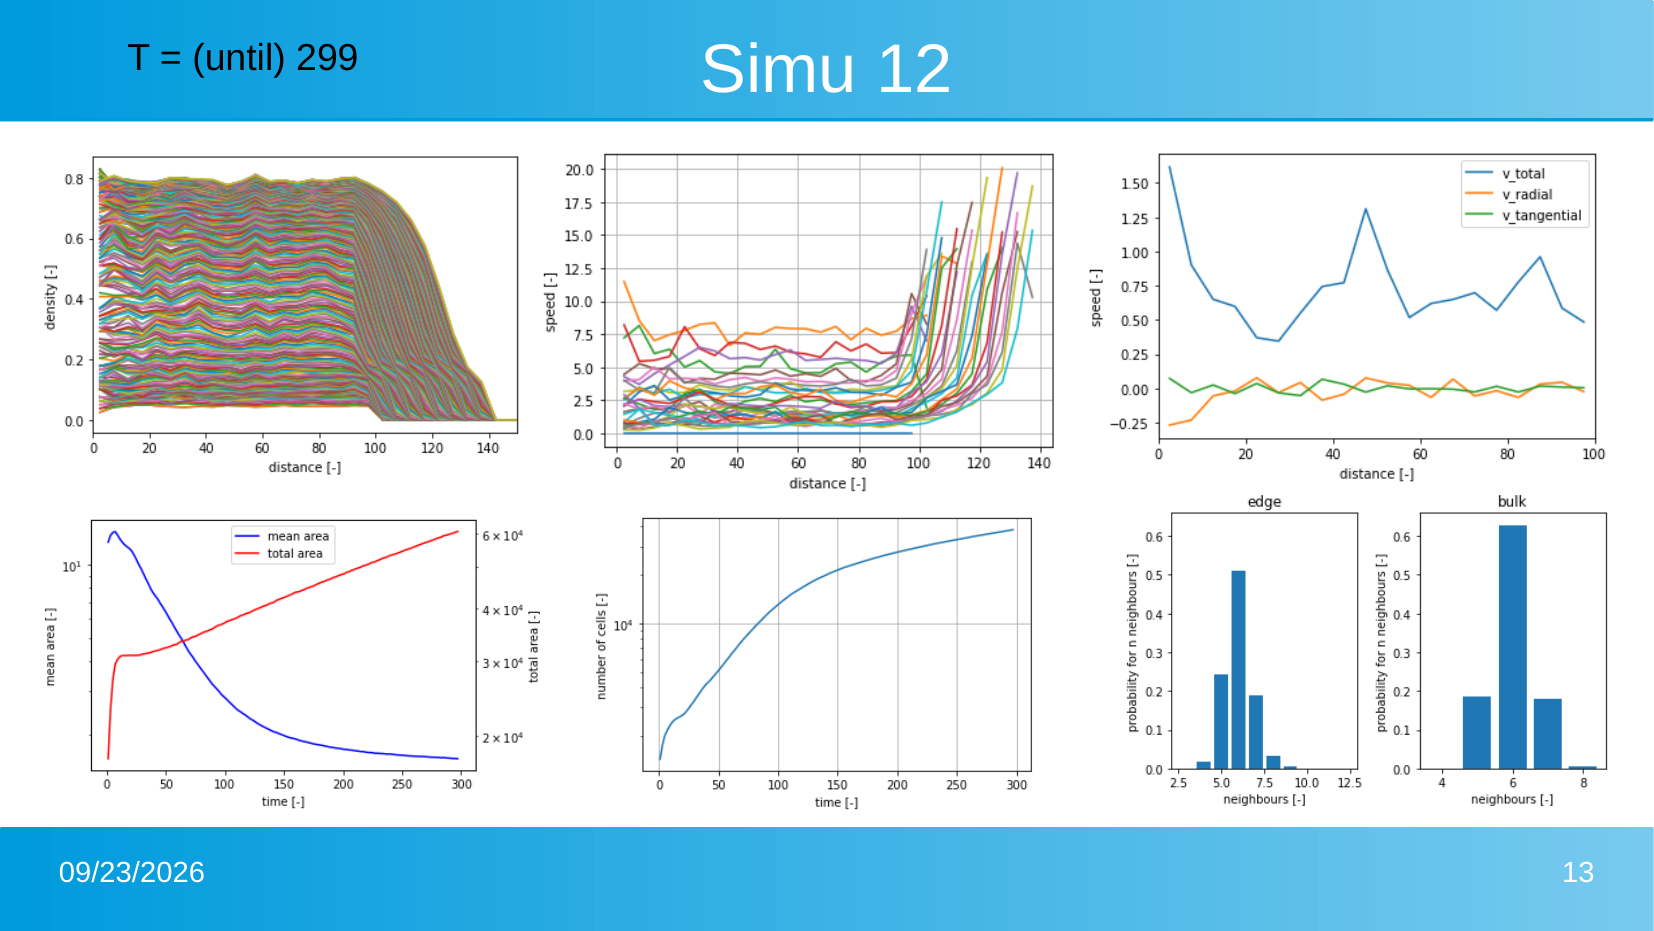

# Simu 12
T = (until) 299
13